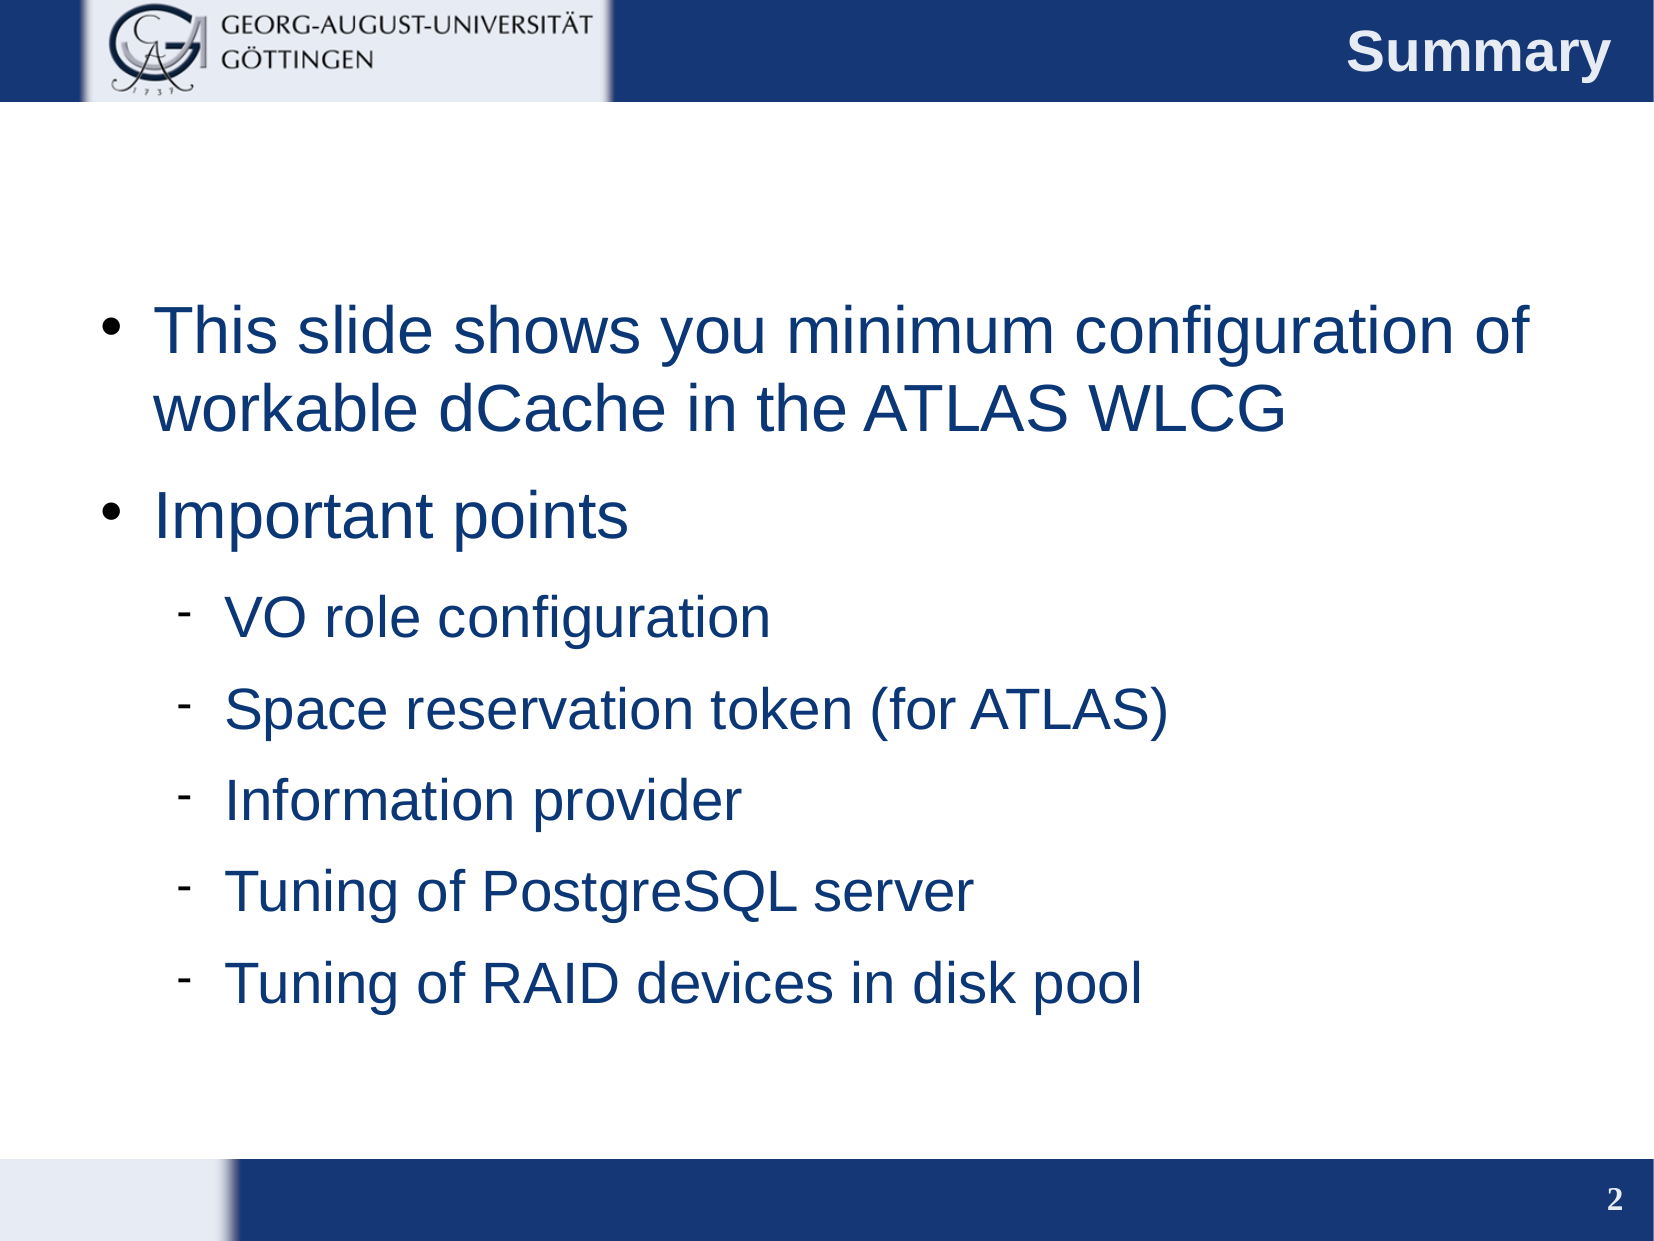

# Summary
This slide shows you minimum configuration of workable dCache in the ATLAS WLCG
Important points
VO role configuration
Space reservation token (for ATLAS)
Information provider
Tuning of PostgreSQL server
Tuning of RAID devices in disk pool
dCache configuration in the WLCG T2
2